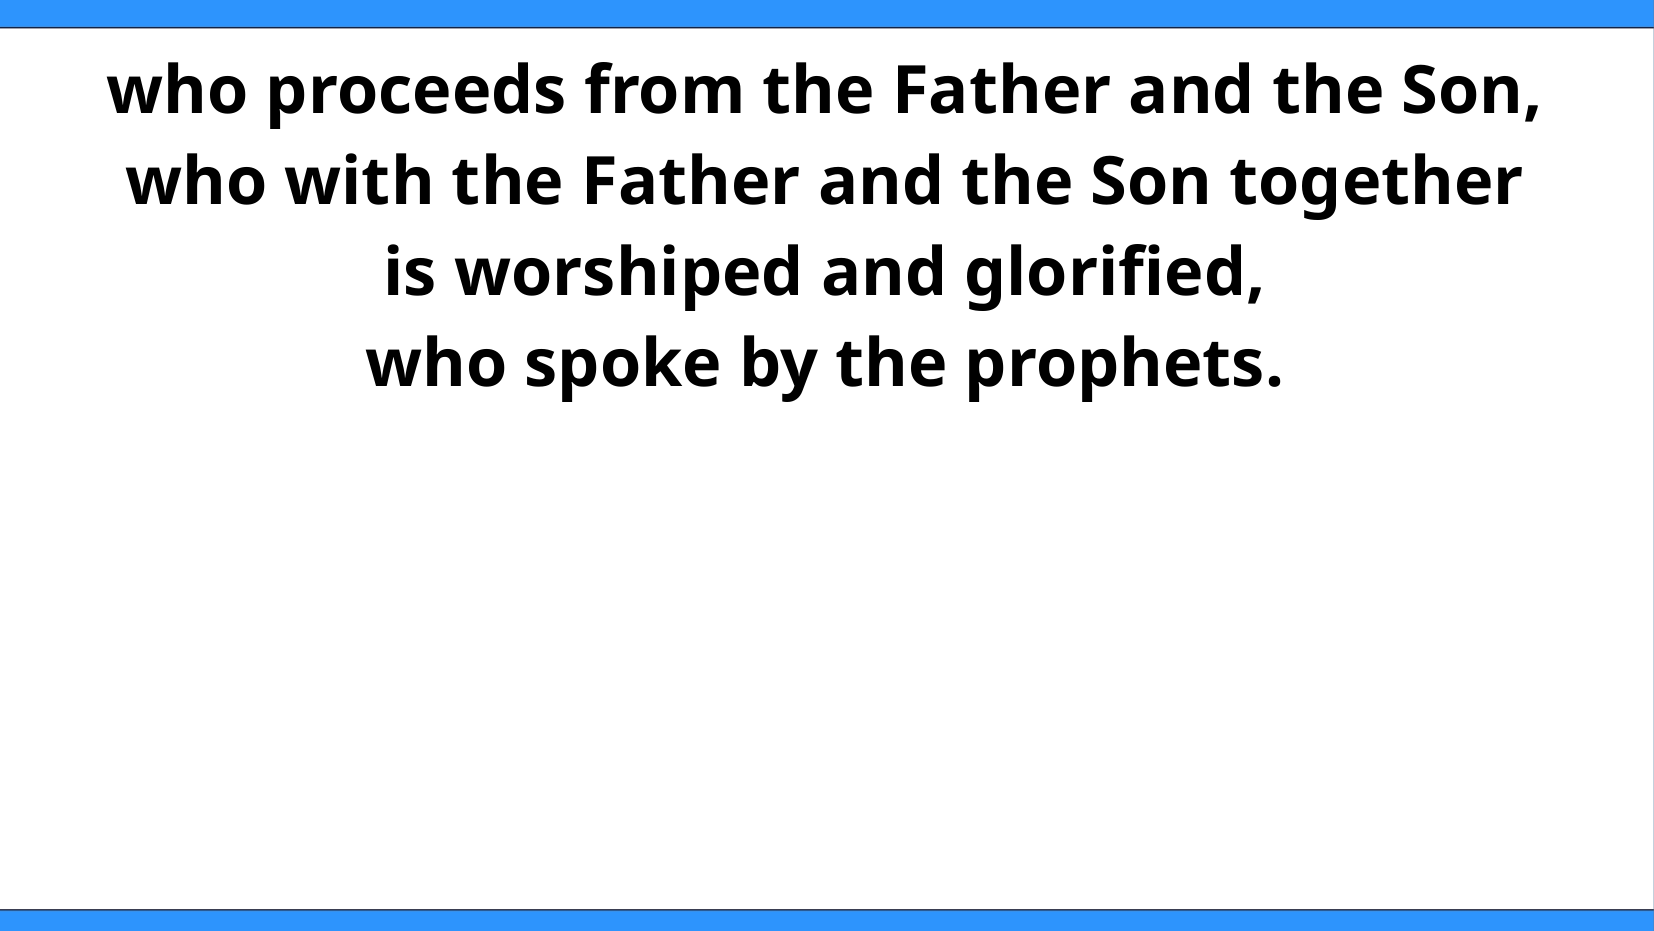

who proceeds from the Father and the Son,
who with the Father and the Son together
is worshiped and glorified,
who spoke by the prophets.